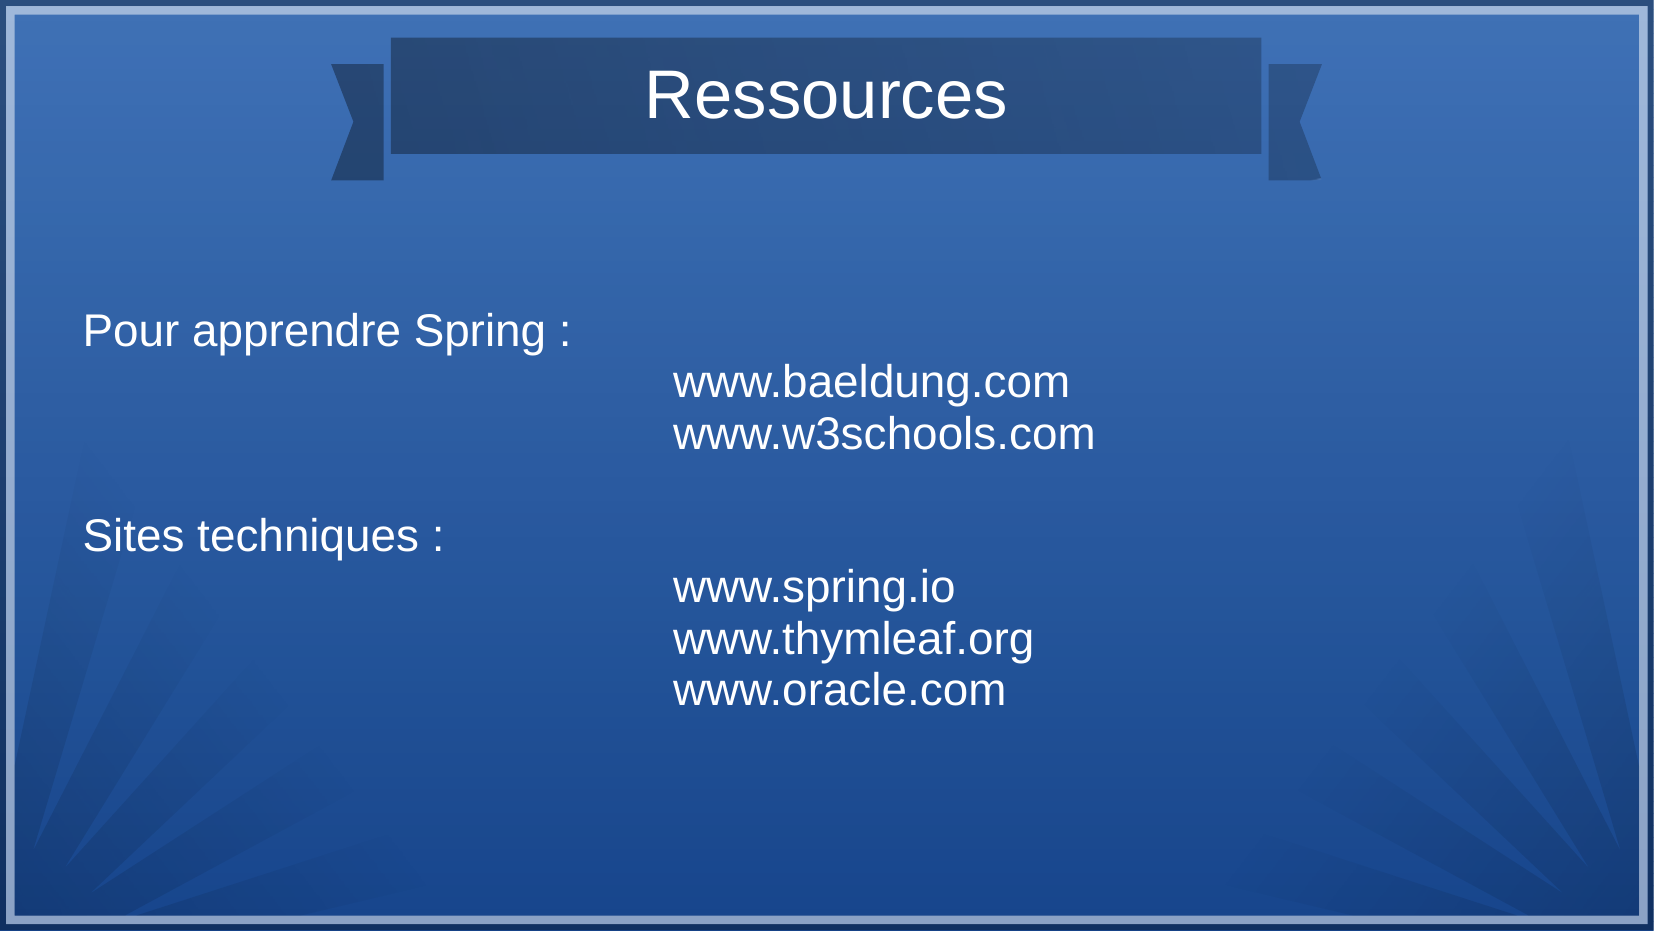

# Ressources
Pour apprendre Spring :
								www.baeldung.com
								www.w3schools.com
Sites techniques :
								www.spring.io
								www.thymleaf.org
								www.oracle.com